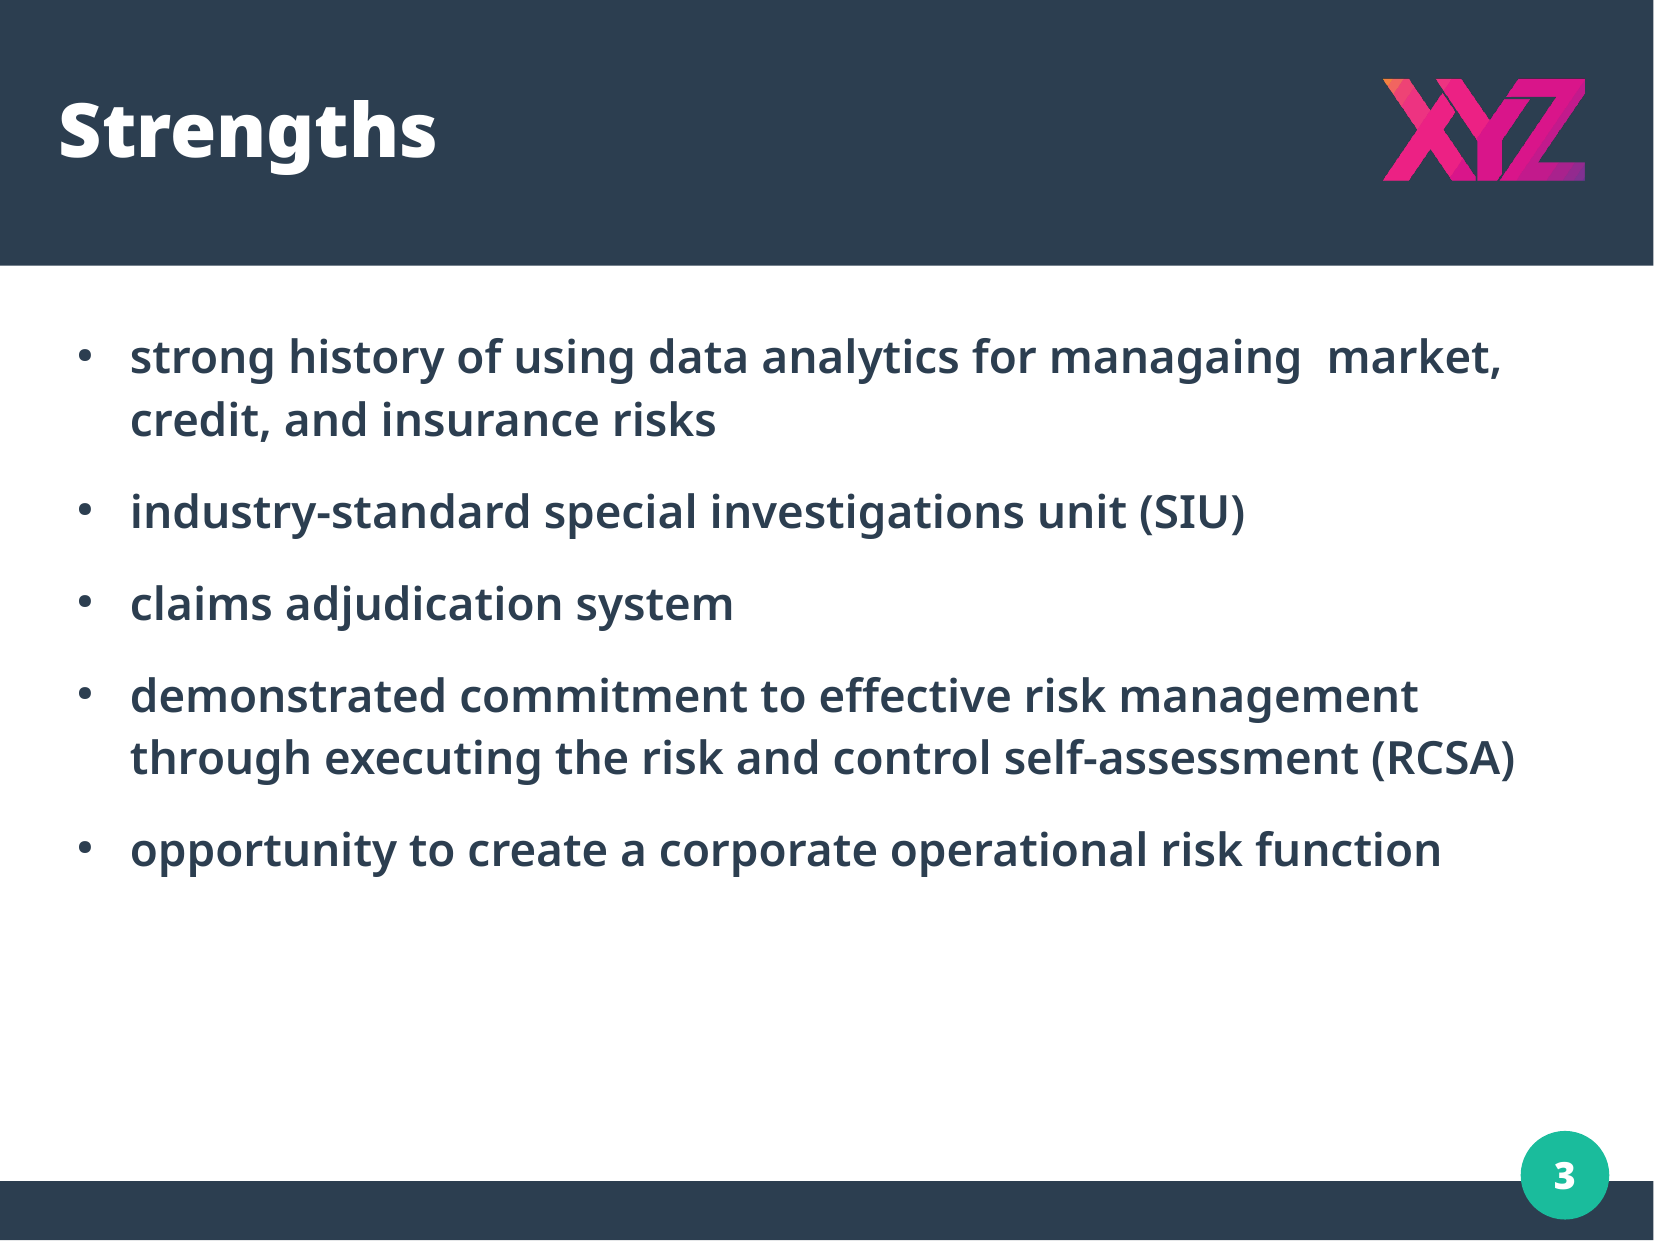

# Strengths
strong history of using data analytics for managaing market, credit, and insurance risks
industry-standard special investigations unit (SIU)
claims adjudication system
demonstrated commitment to effective risk management through executing the risk and control self-assessment (RCSA)
opportunity to create a corporate operational risk function
3